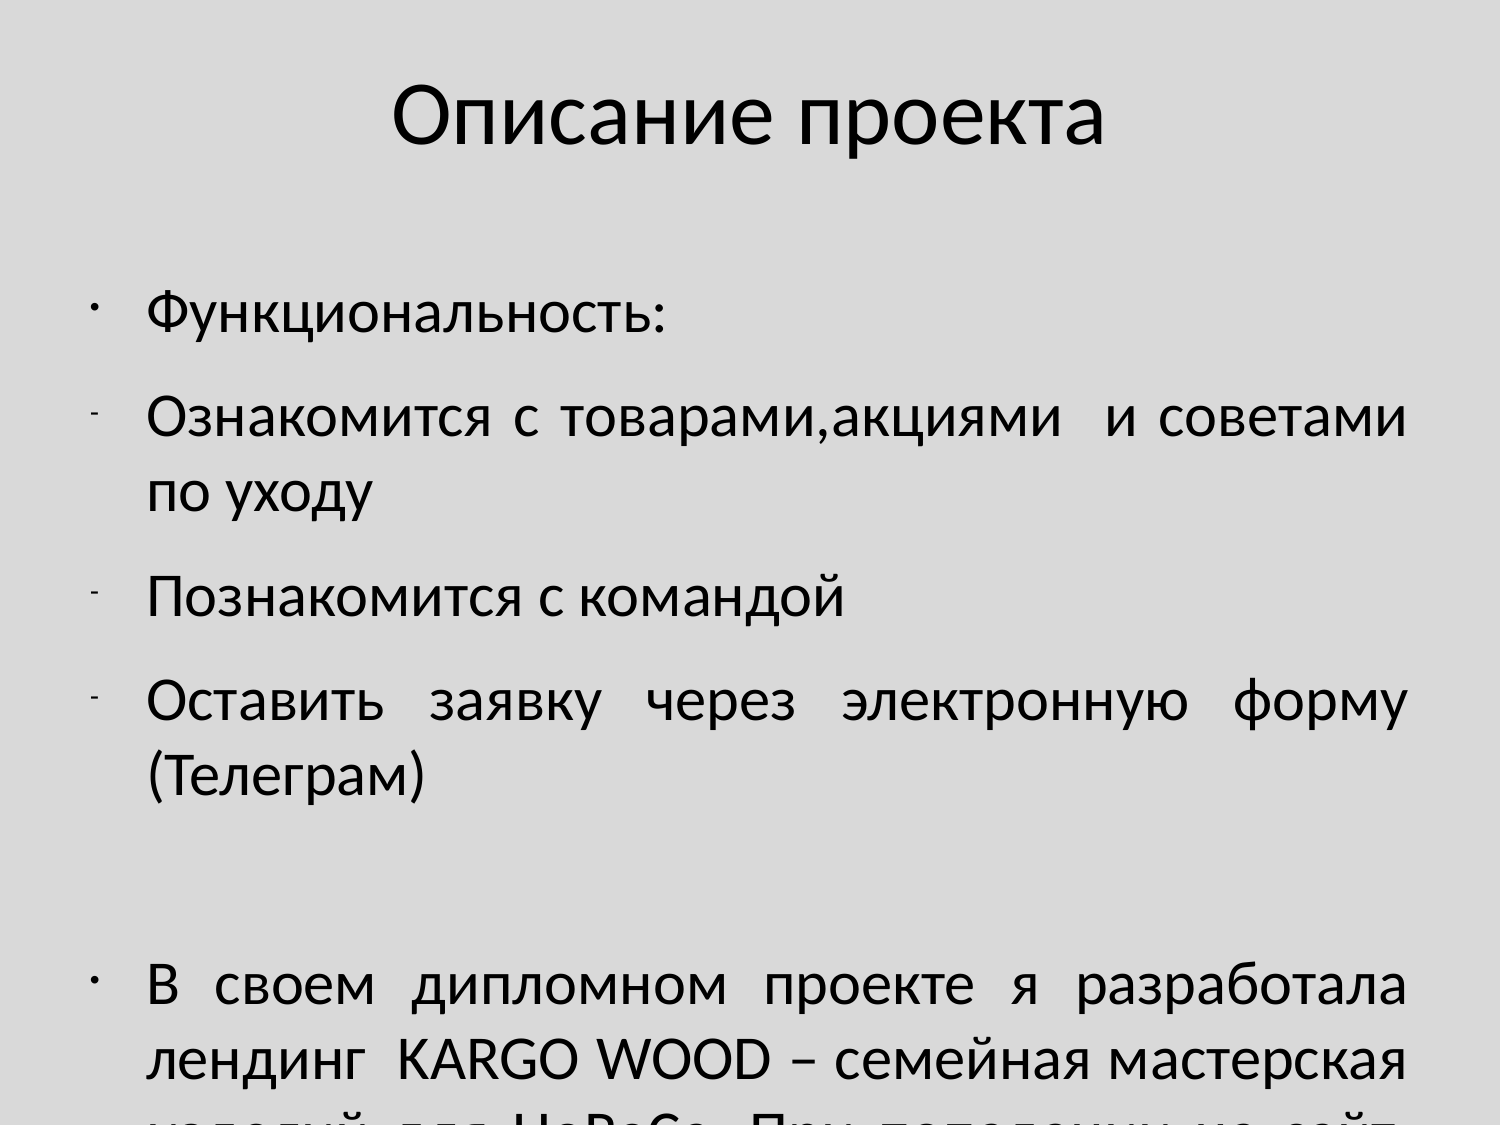

# Описание проекта
Функциональность:
Ознакомится с товарами,акциями и советами по уходу
Познакомится с командой
Оставить заявку через электронную форму (Телеграм)
В своем дипломном проекте я разработала лендинг KARGO WOOD – семейная мастерская изделий для HoReCa. При попадании на сайт, посетитель сможет ознакомиться с доступными товарами, дополнительными акциями и познакомиться с командой.
Основное назначение сайта – сбор заказов.